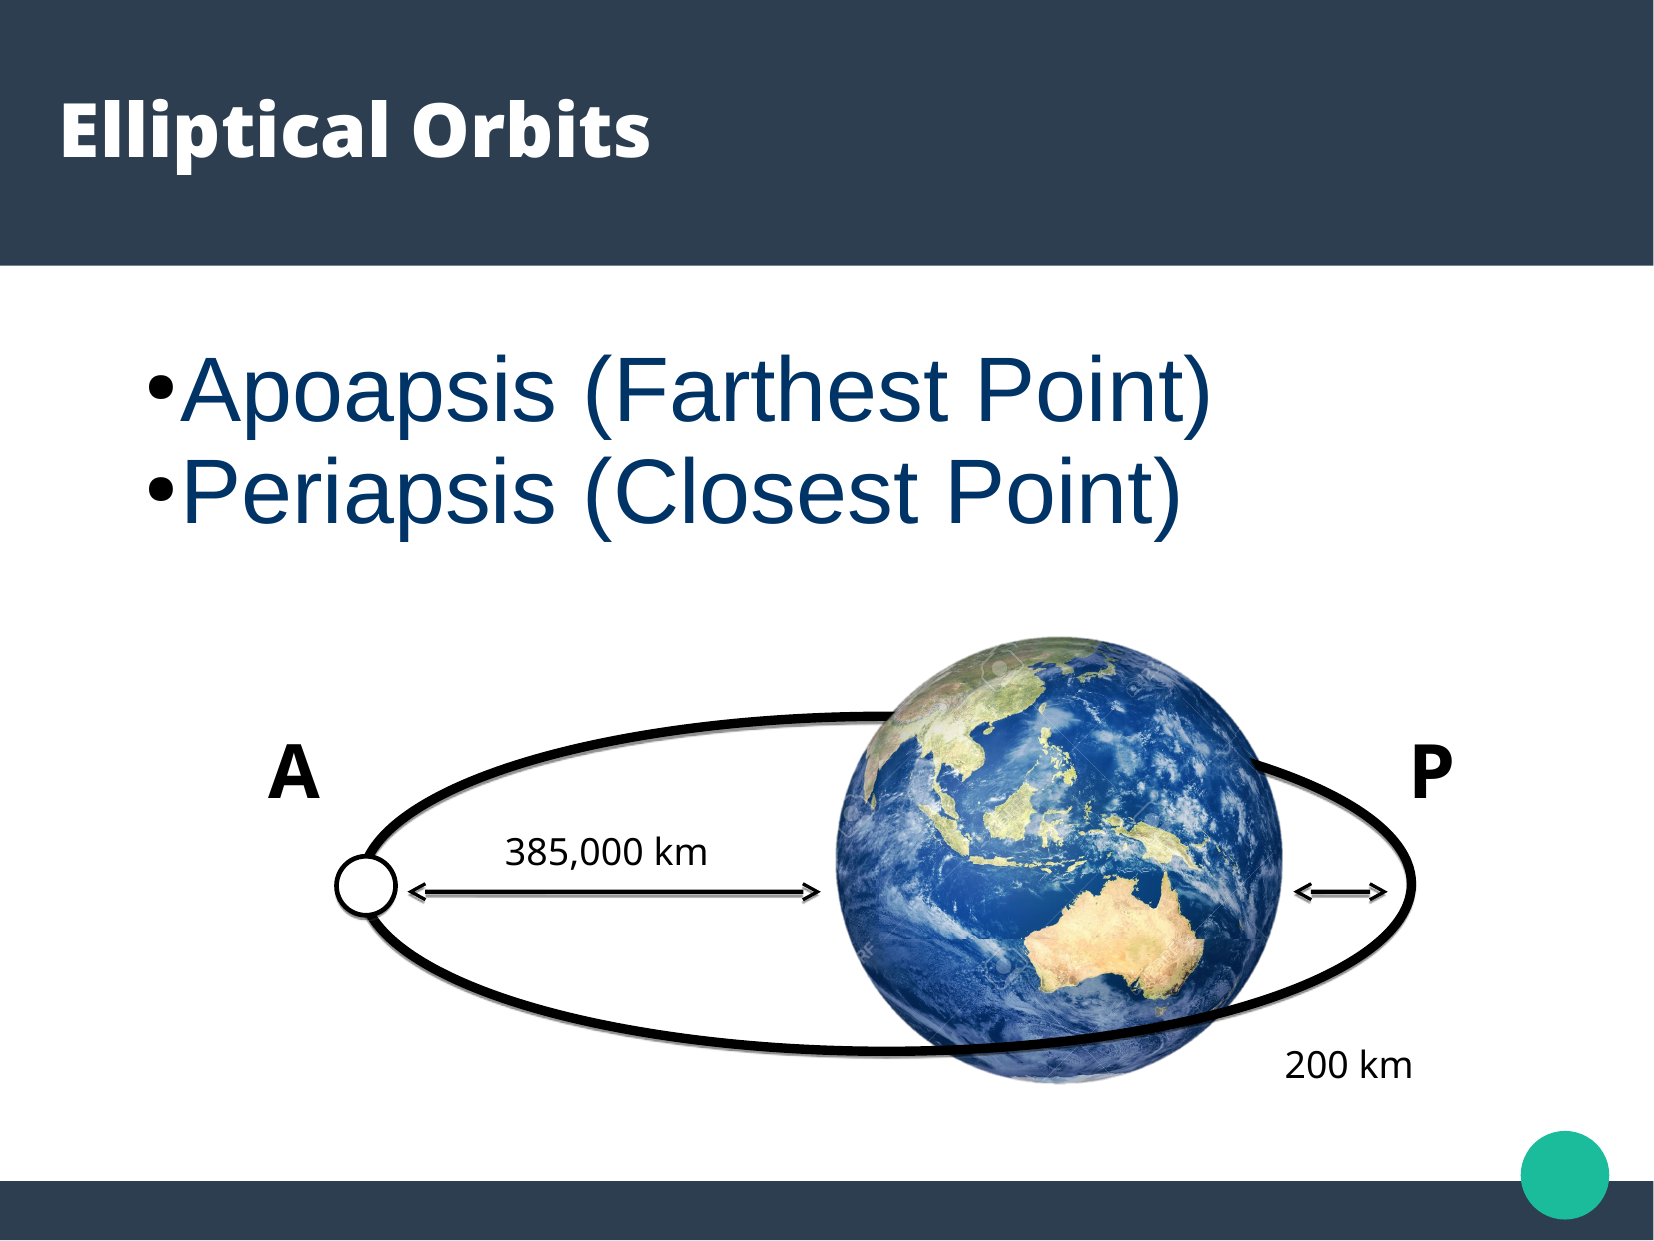

# Elliptical Orbits
Apoapsis (Farthest Point)
Periapsis (Closest Point)
A
P
385,000 km
200 km